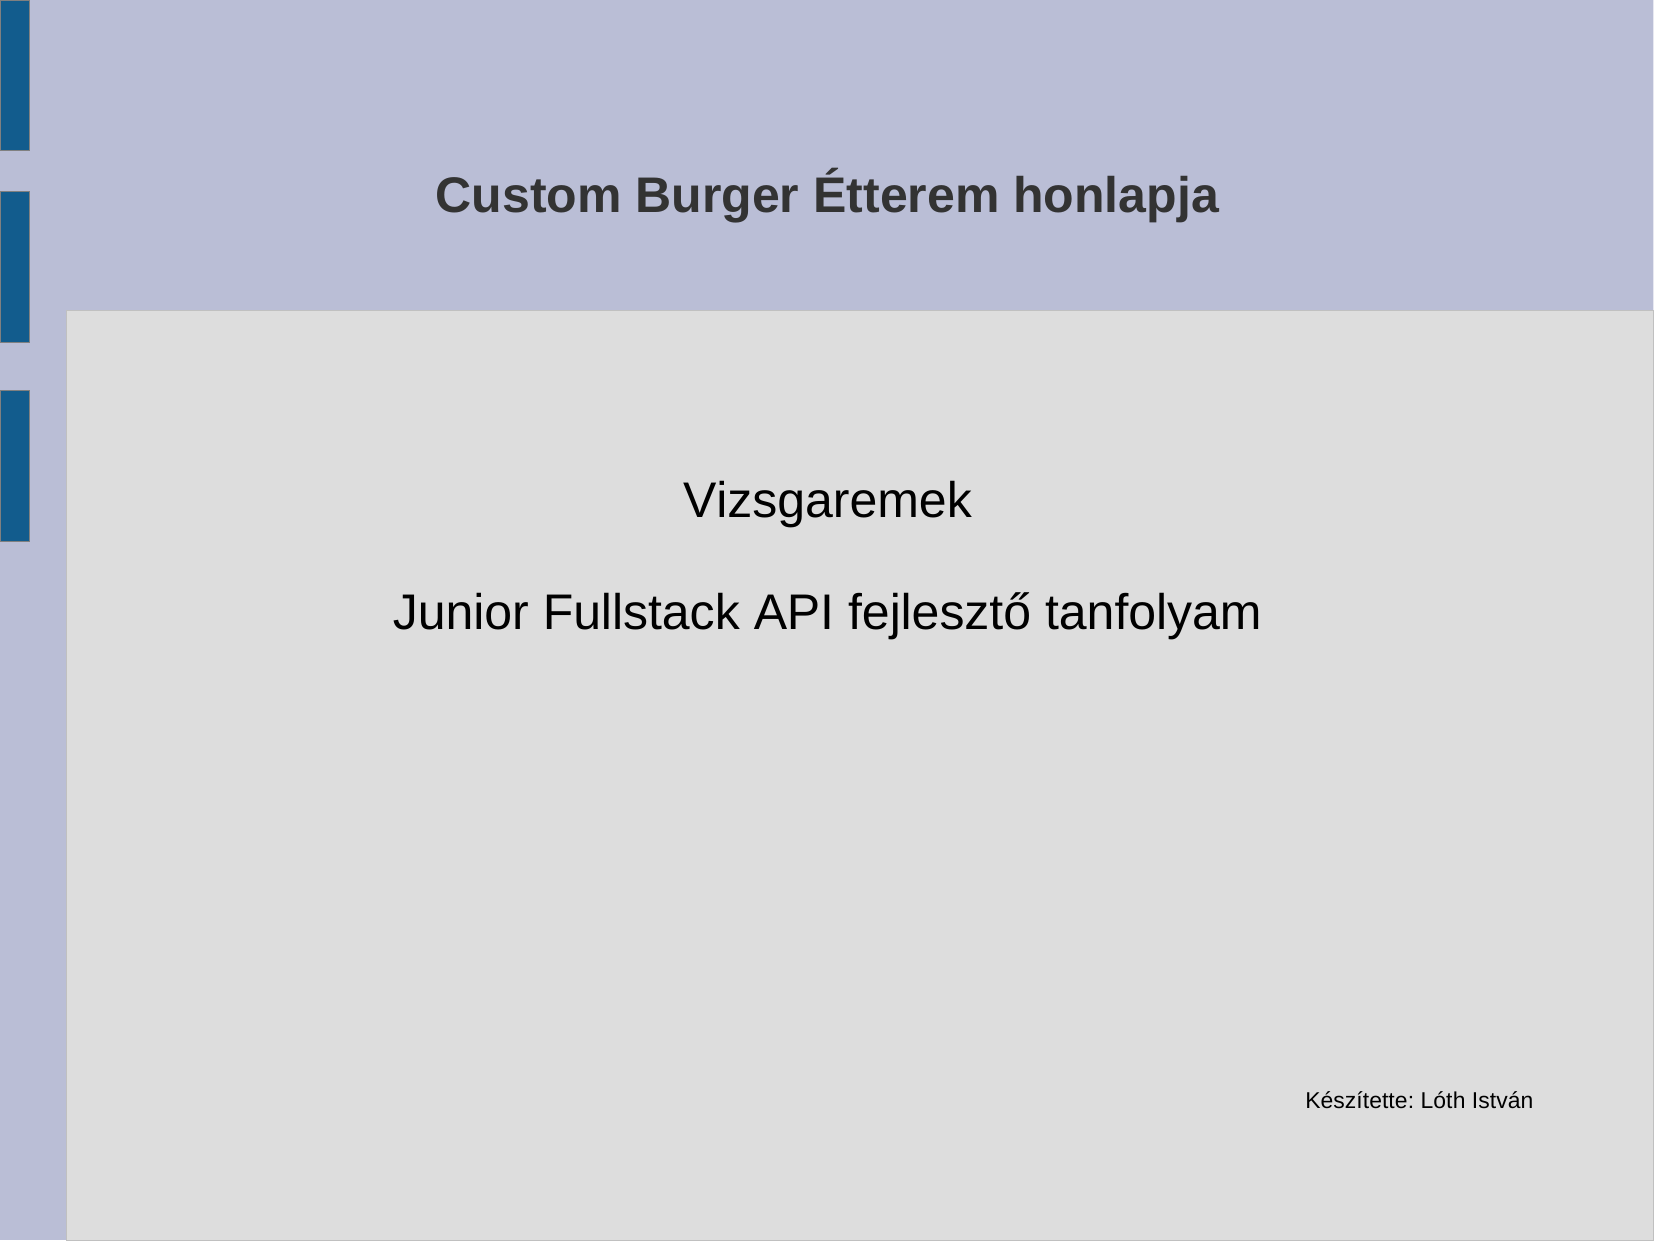

# Custom Burger Étterem honlapja
Vizsgaremek
Junior Fullstack API fejlesztő tanfolyam
Készítette: Lóth István